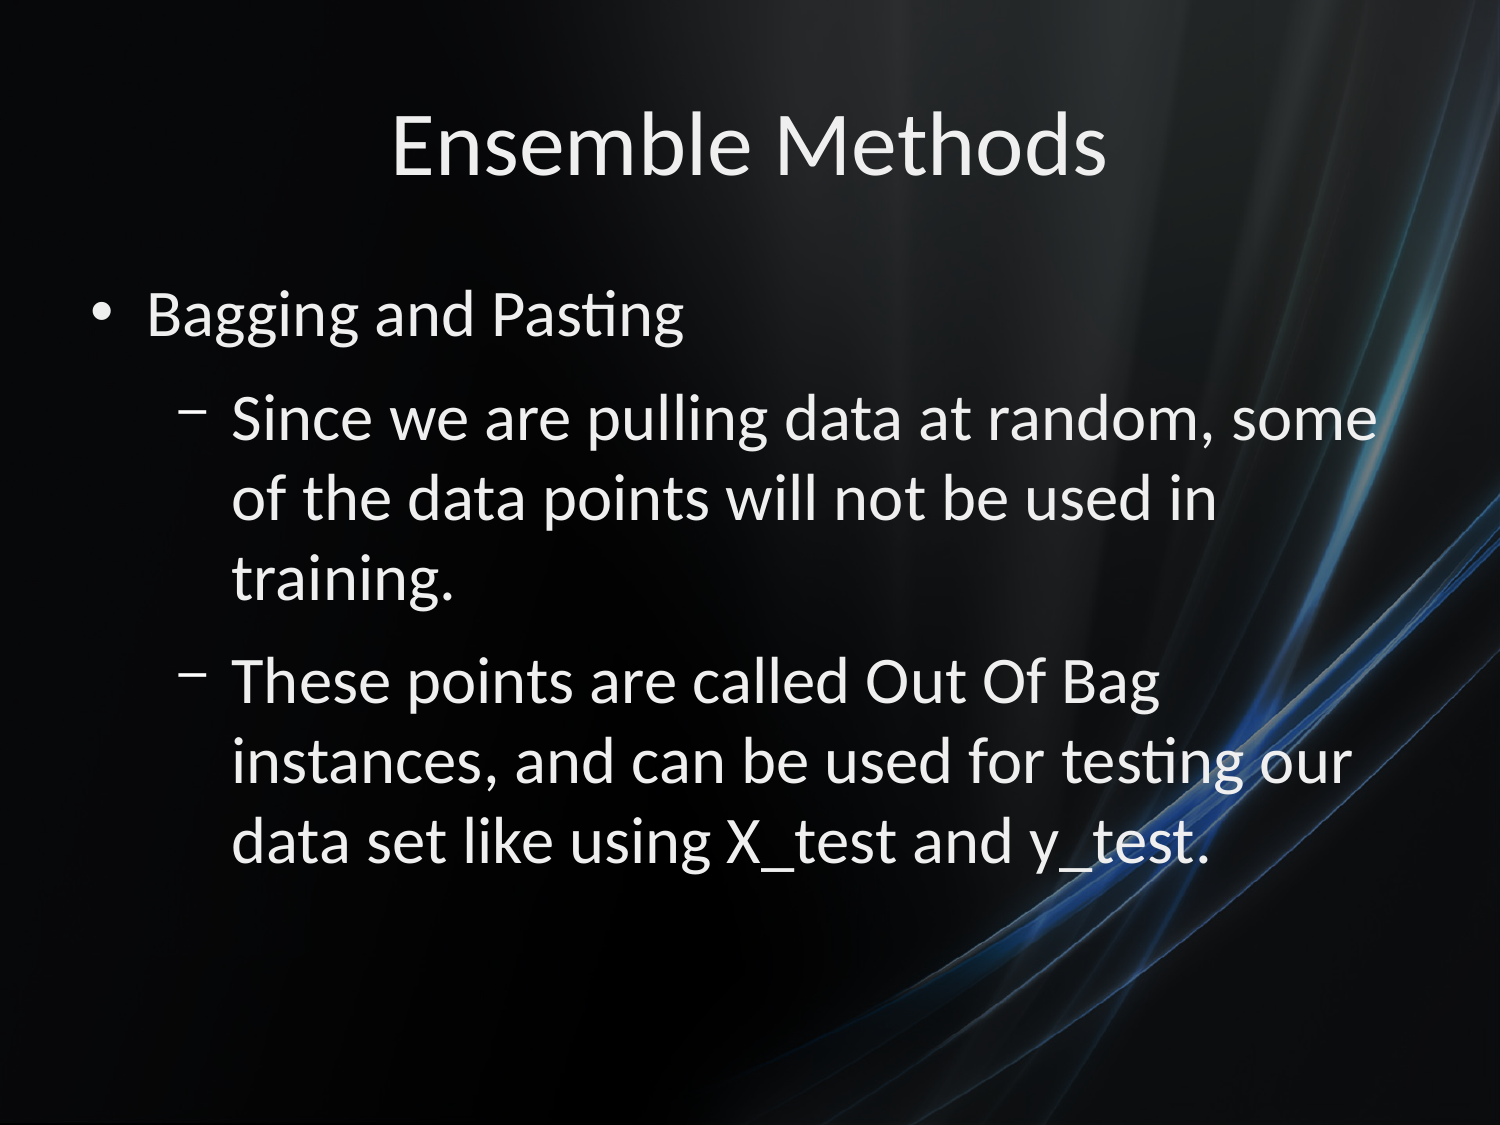

# Ensemble Methods
Bagging and Pasting
Since we are pulling data at random, some of the data points will not be used in training.
These points are called Out Of Bag instances, and can be used for testing our data set like using X_test and y_test.